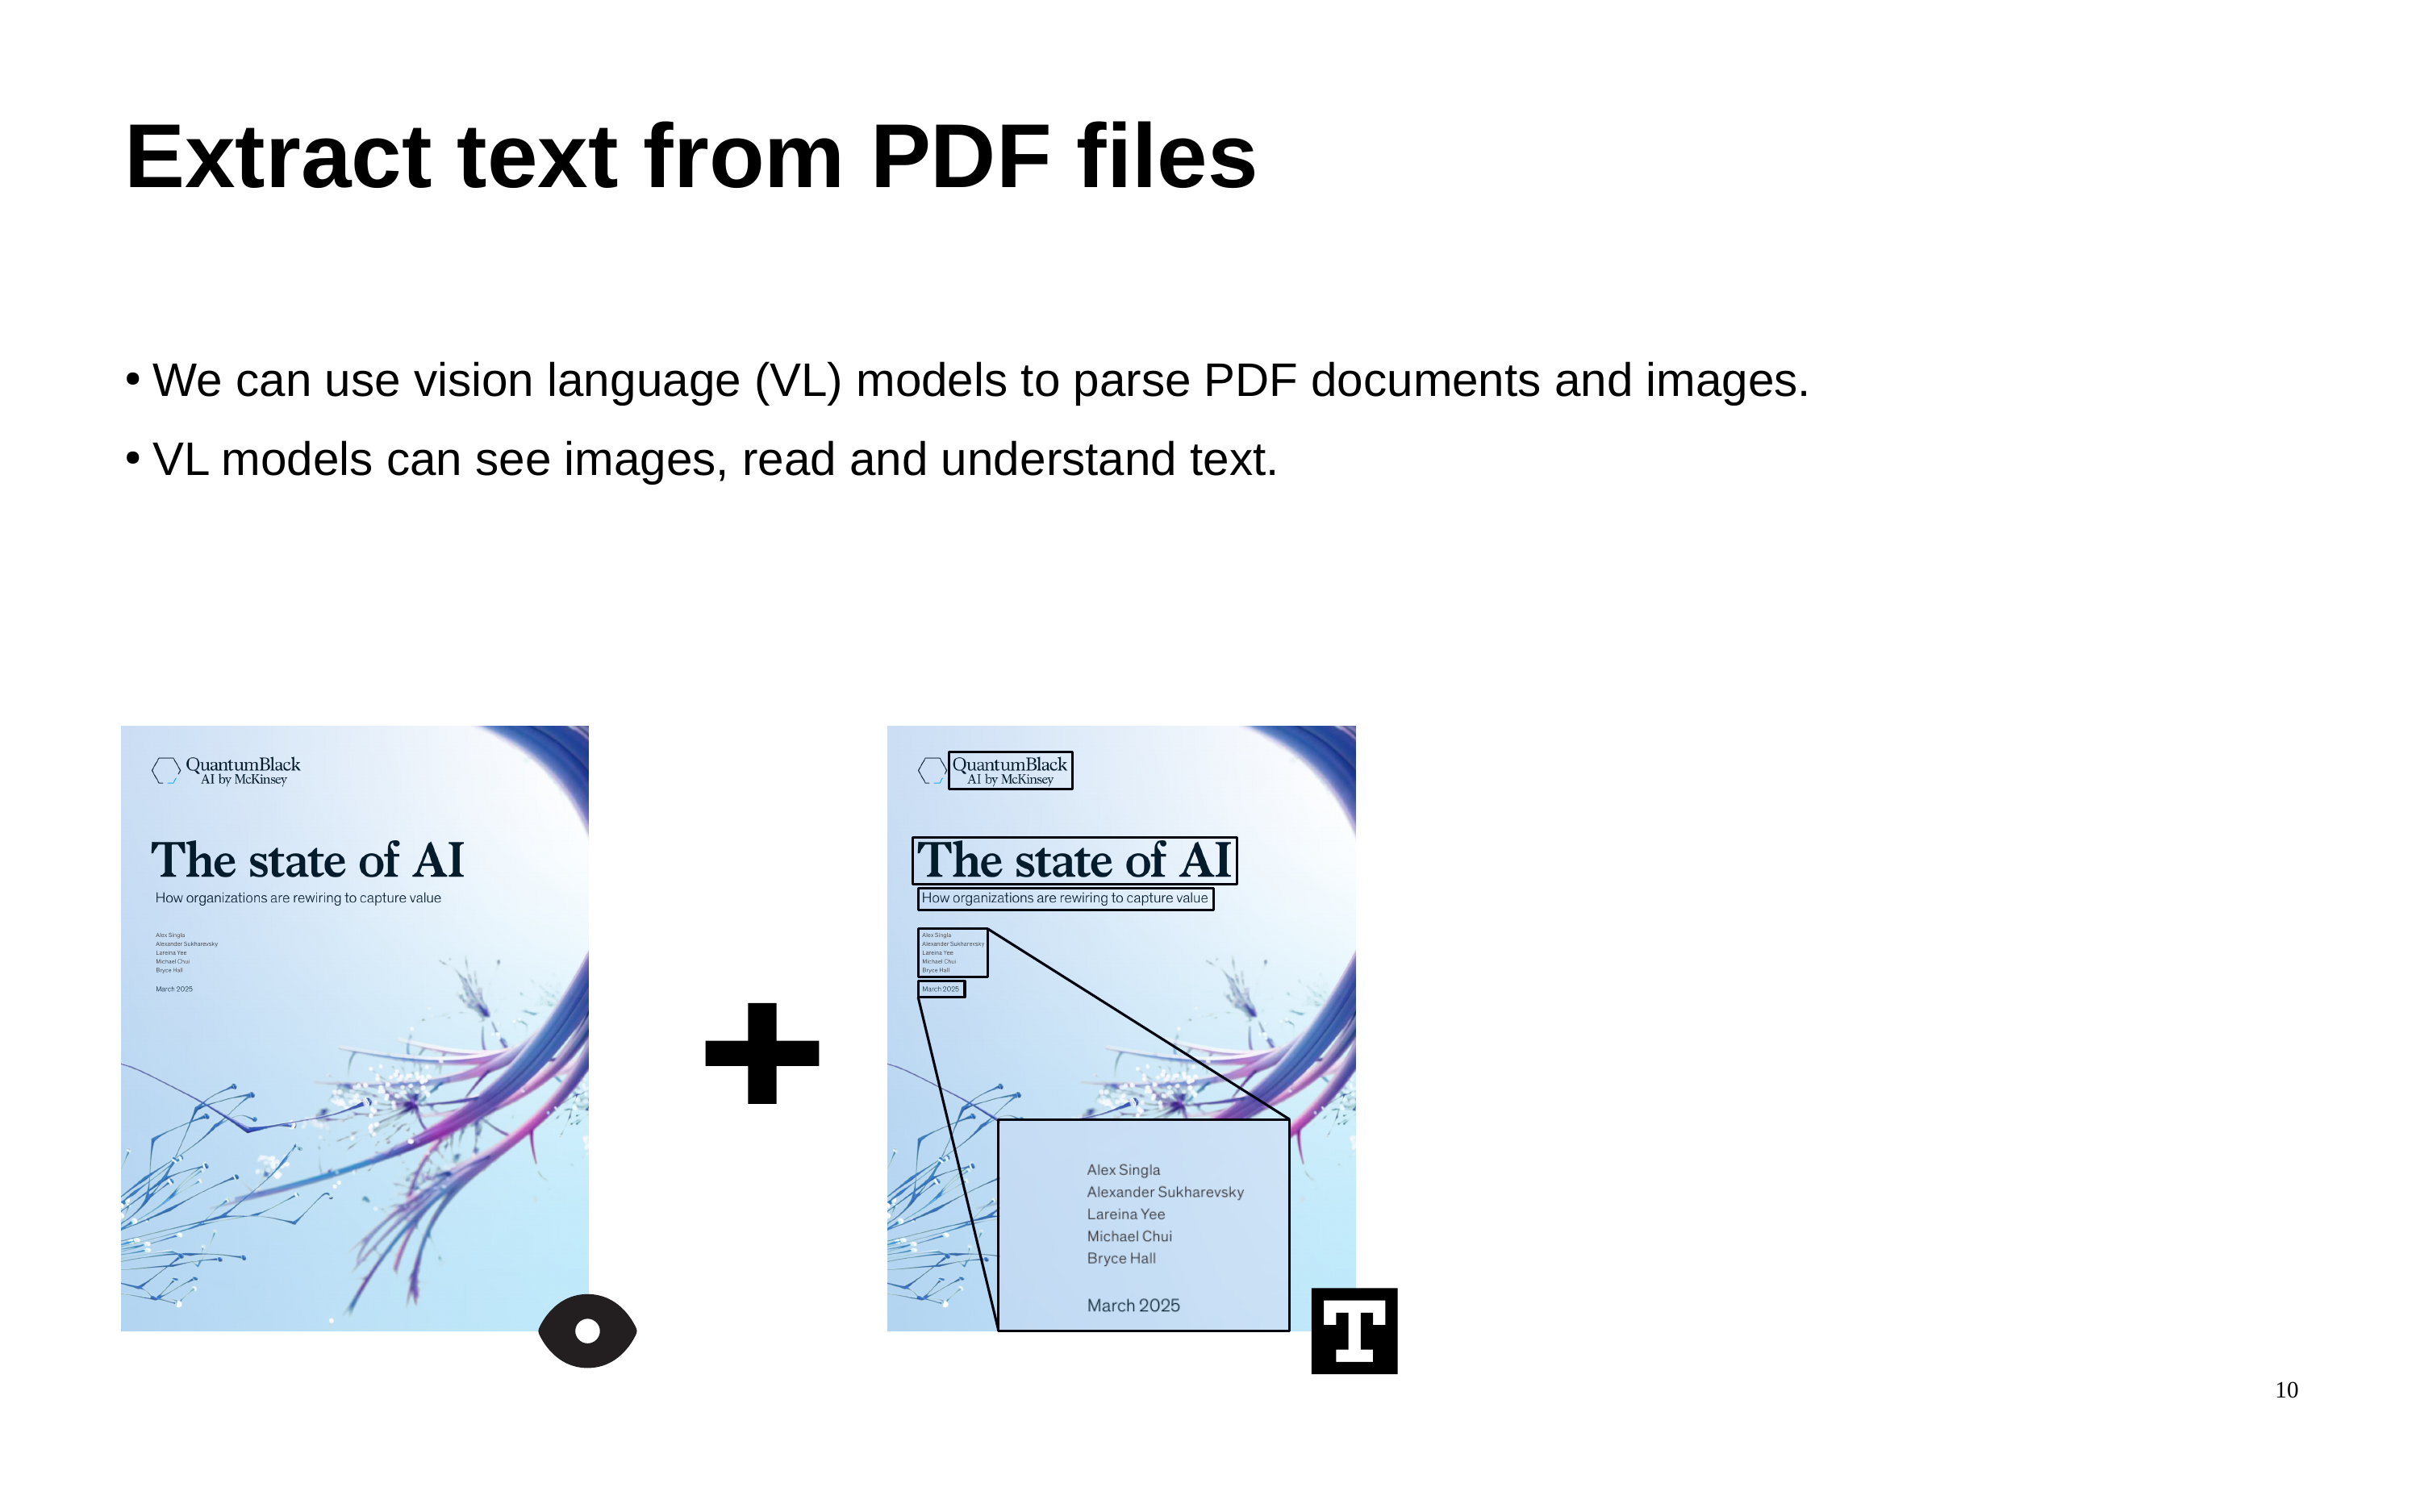

Extract text from PDF files
We can use vision language (VL) models to parse PDF documents and images.
VL models can see images, read and understand text.
10